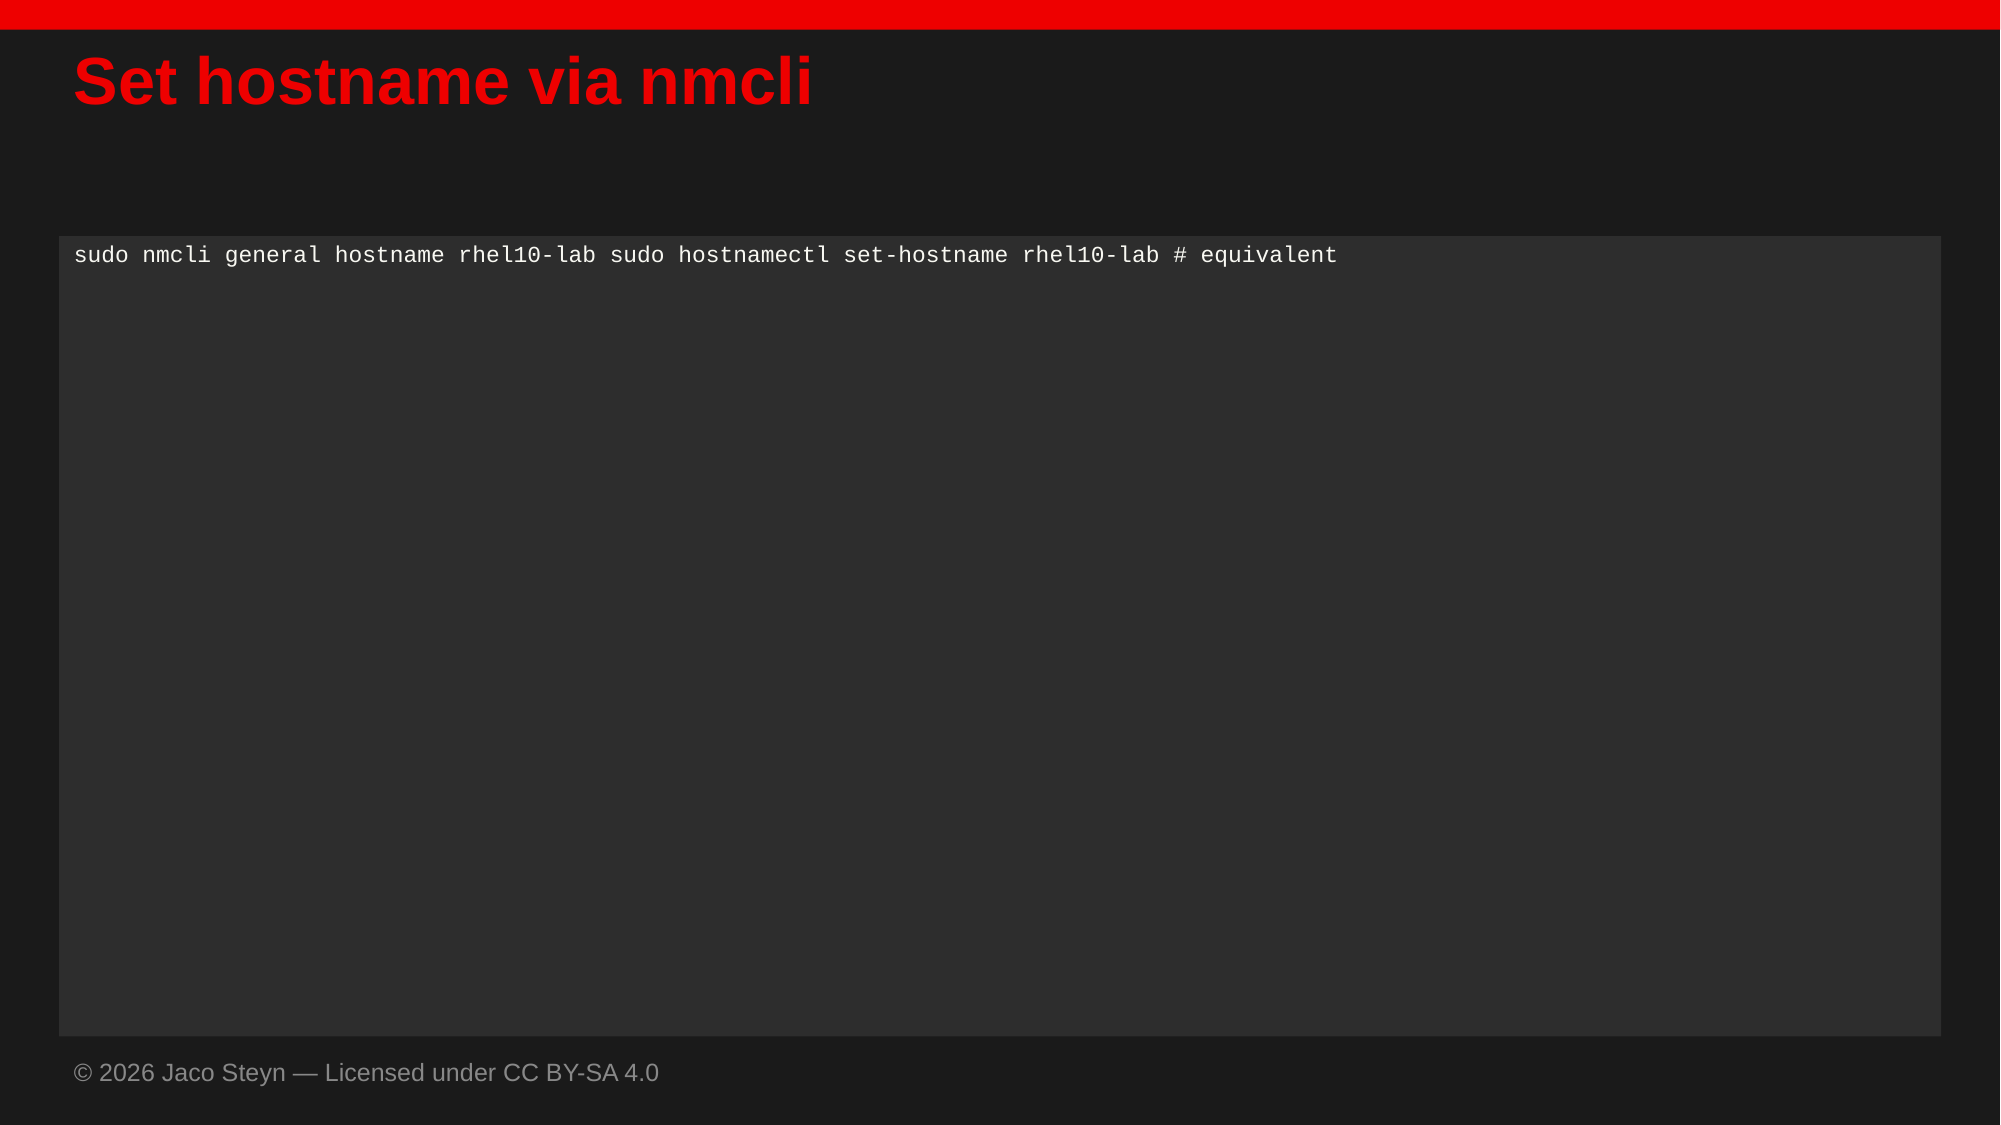

Set hostname via nmcli
sudo nmcli general hostname rhel10-lab sudo hostnamectl set-hostname rhel10-lab # equivalent
© 2026 Jaco Steyn — Licensed under CC BY-SA 4.0